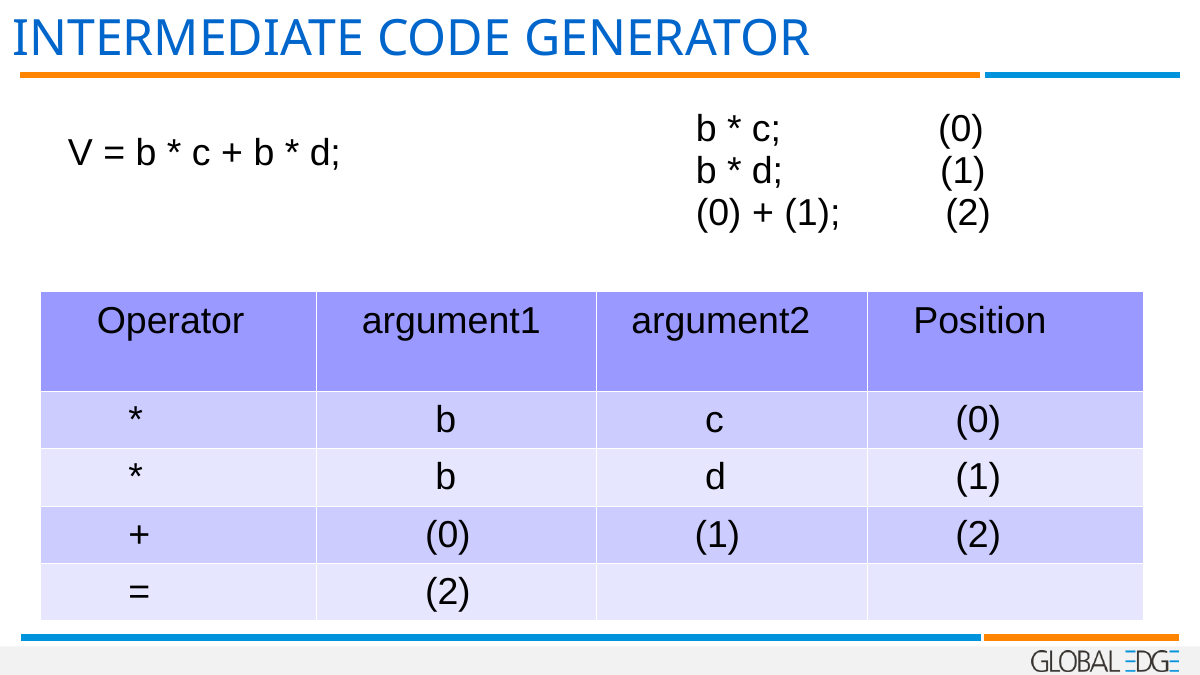

# INTERMEDIATE CODE GENERATOR
 b * c; (0)
 b * d; (1)
 (0) + (1); (2)
V = b * c + b * d;
| Operator | argument1 | argument2 | Position |
| --- | --- | --- | --- |
| \* | b | c | (0) |
| \* | b | d | (1) |
| + | (0) | (1) | (2) |
| = | (2) | | |